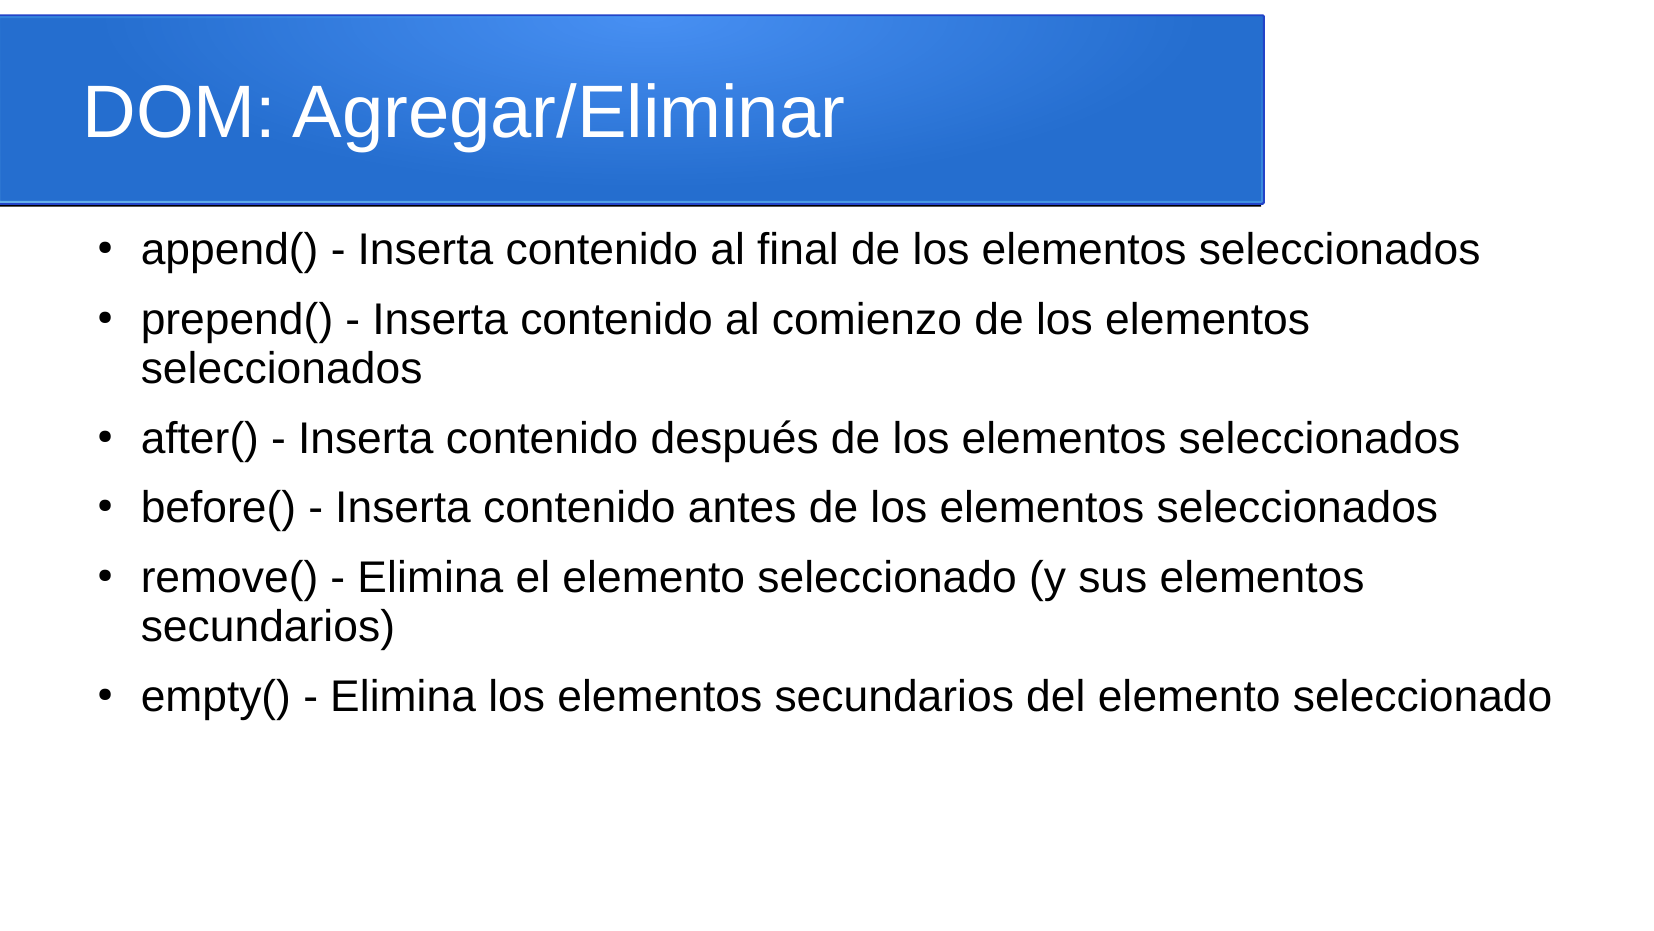

# DOM: Agregar/Eliminar
append() - Inserta contenido al final de los elementos seleccionados
prepend() - Inserta contenido al comienzo de los elementos seleccionados
after() - Inserta contenido después de los elementos seleccionados
before() - Inserta contenido antes de los elementos seleccionados
remove() - Elimina el elemento seleccionado (y sus elementos secundarios)
empty() - Elimina los elementos secundarios del elemento seleccionado